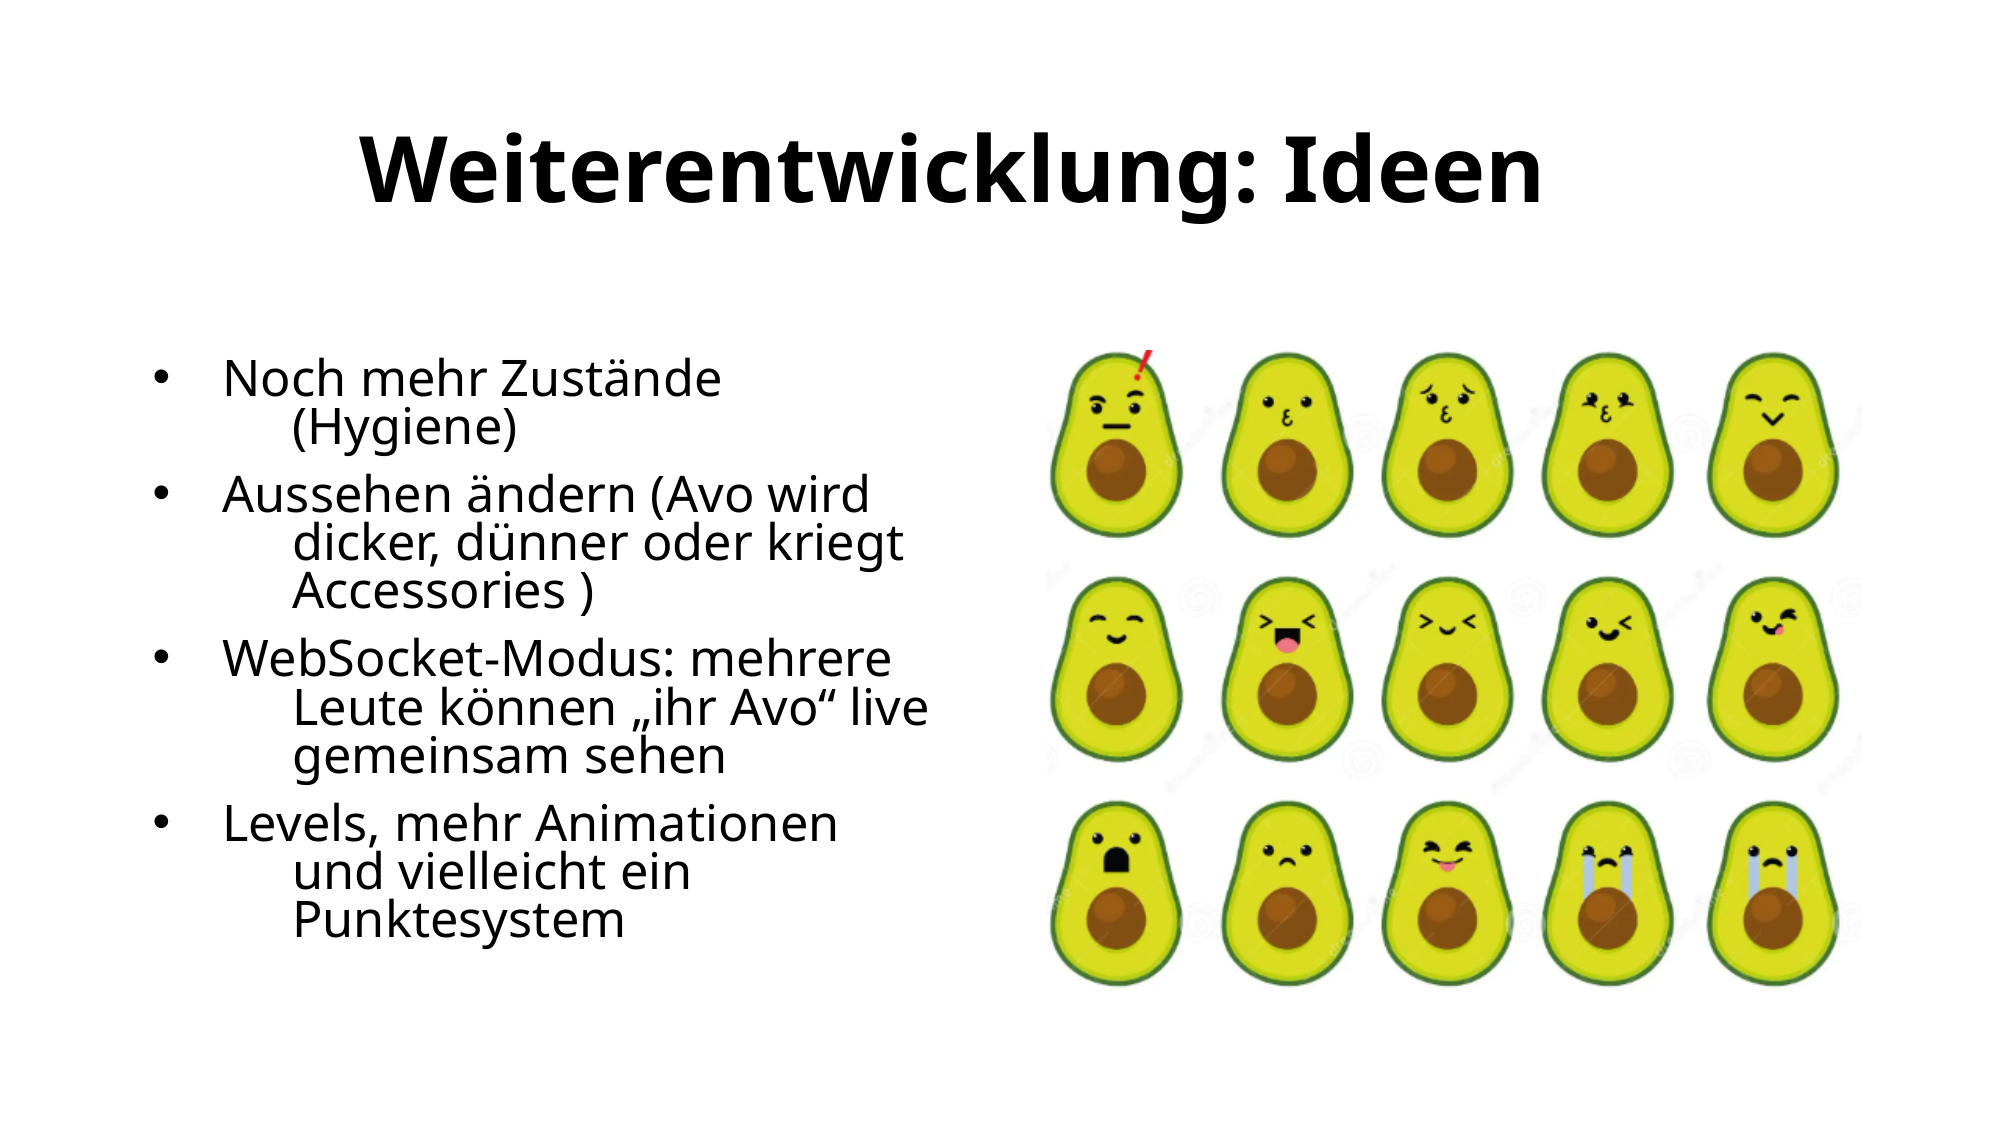

# Weiterentwicklung: Ideen
Noch mehr Zustände (Hygiene)
Aussehen ändern (Avo wird dicker, dünner oder kriegt Accessories )
WebSocket-Modus: mehrere Leute können „ihr Avo“ live gemeinsam sehen
Levels, mehr Animationen und vielleicht ein Punktesystem